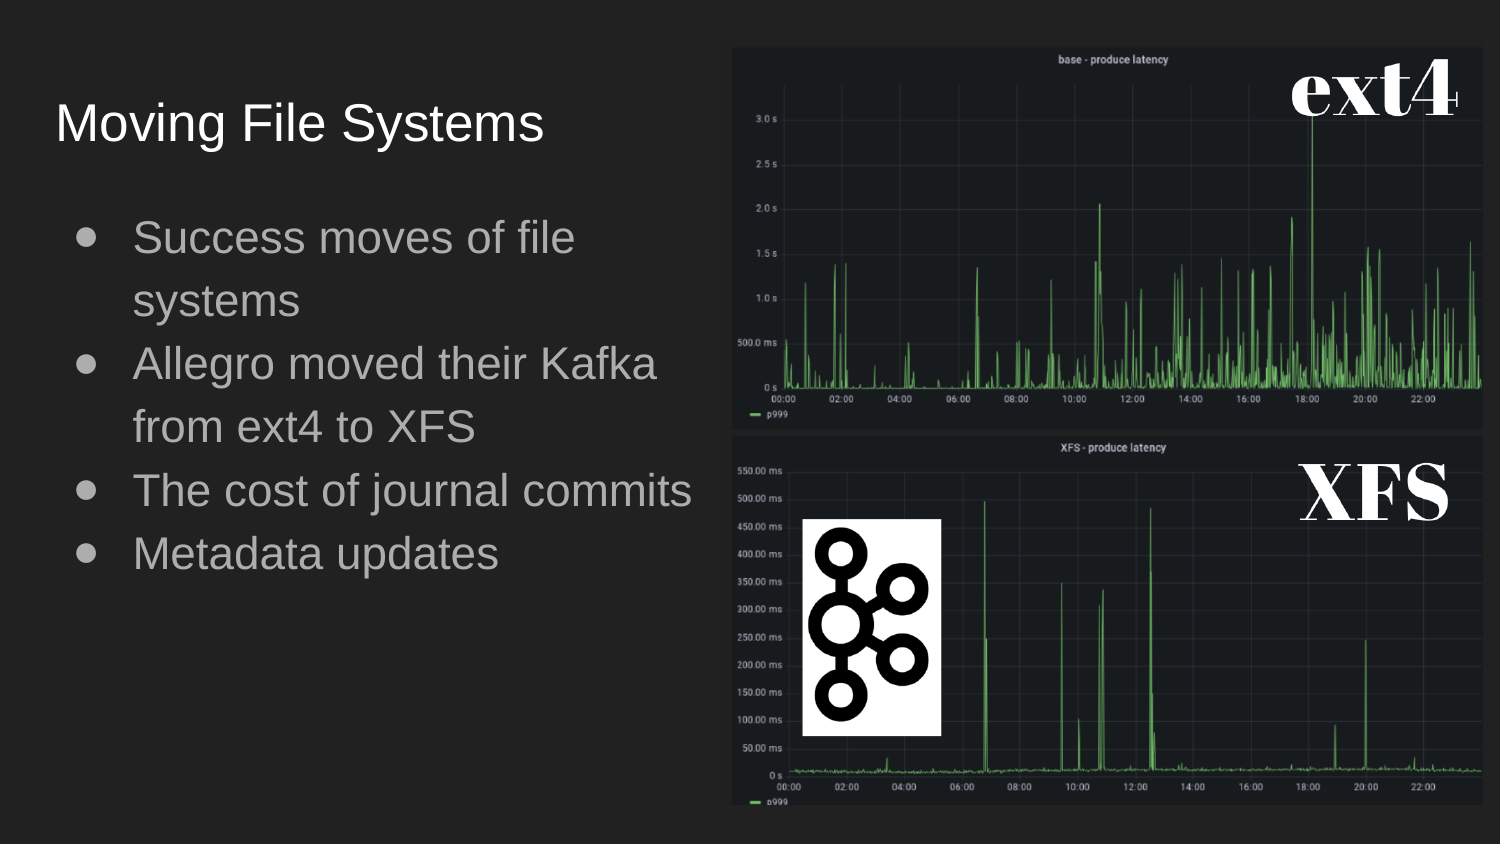

# Moving File Systems
Success moves of file systems
Allegro moved their Kafka from ext4 to XFS
The cost of journal commits
Metadata updates